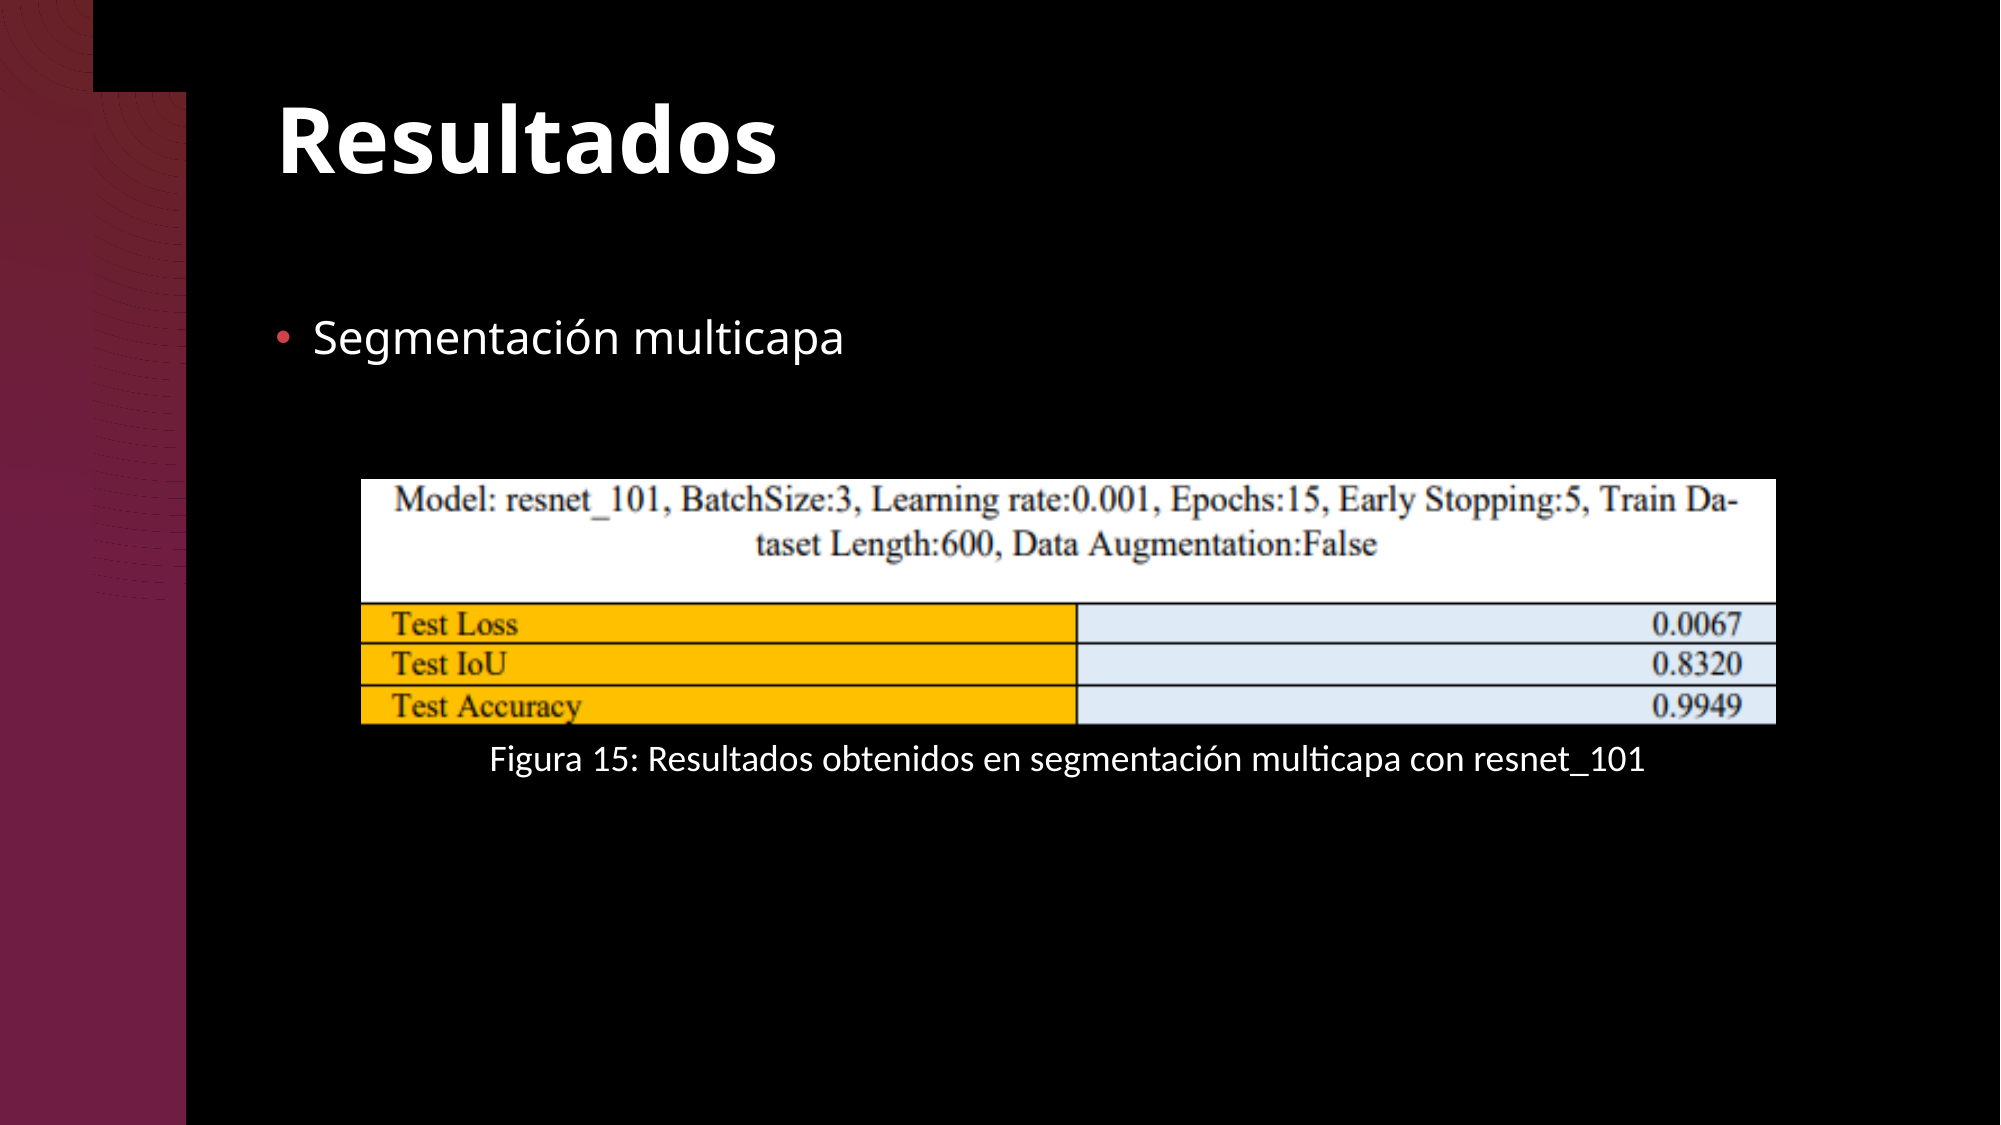

# Resultados
Segmentación multicapa
Figura 15: Resultados obtenidos en segmentación multicapa con resnet_101